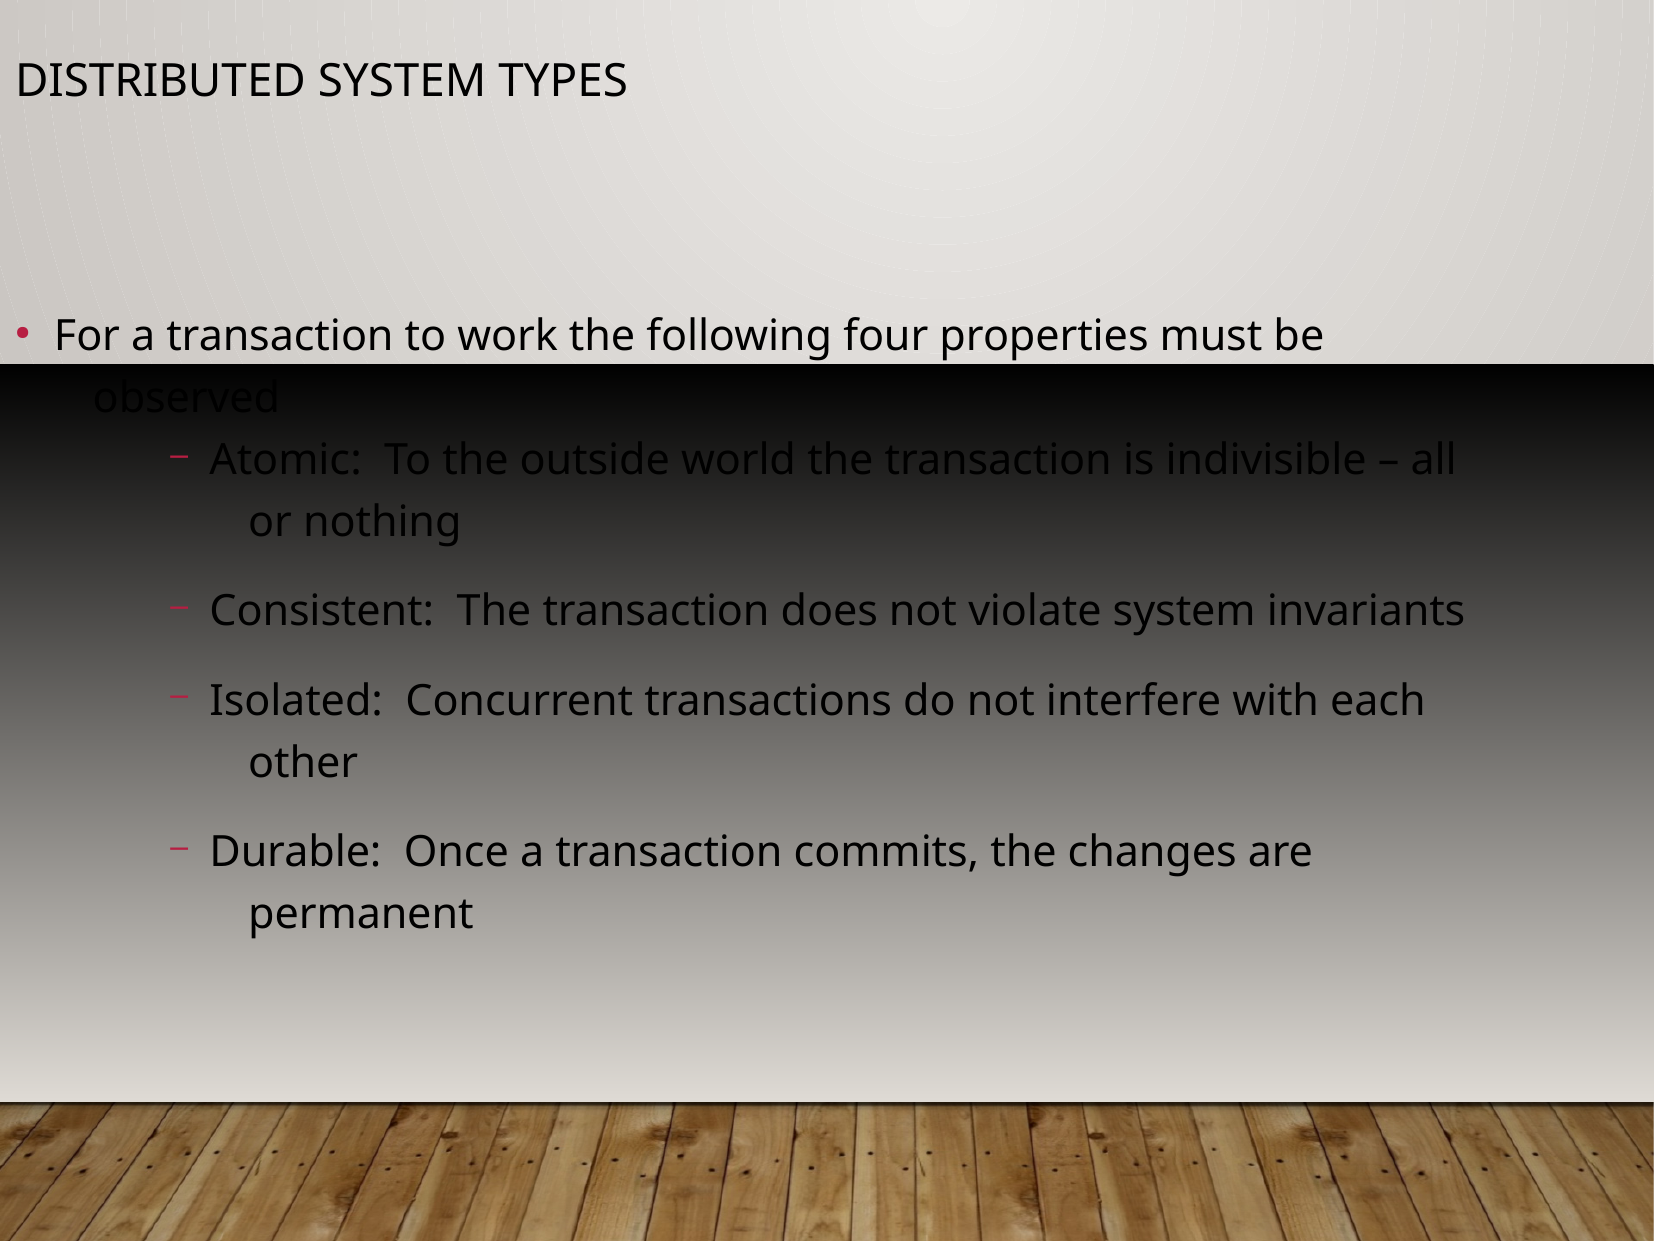

# Distributed System Types
For a transaction to work the following four properties must be observed
Atomic: To the outside world the transaction is indivisible – all or nothing
Consistent: The transaction does not violate system invariants
Isolated: Concurrent transactions do not interfere with each other
Durable: Once a transaction commits, the changes are permanent